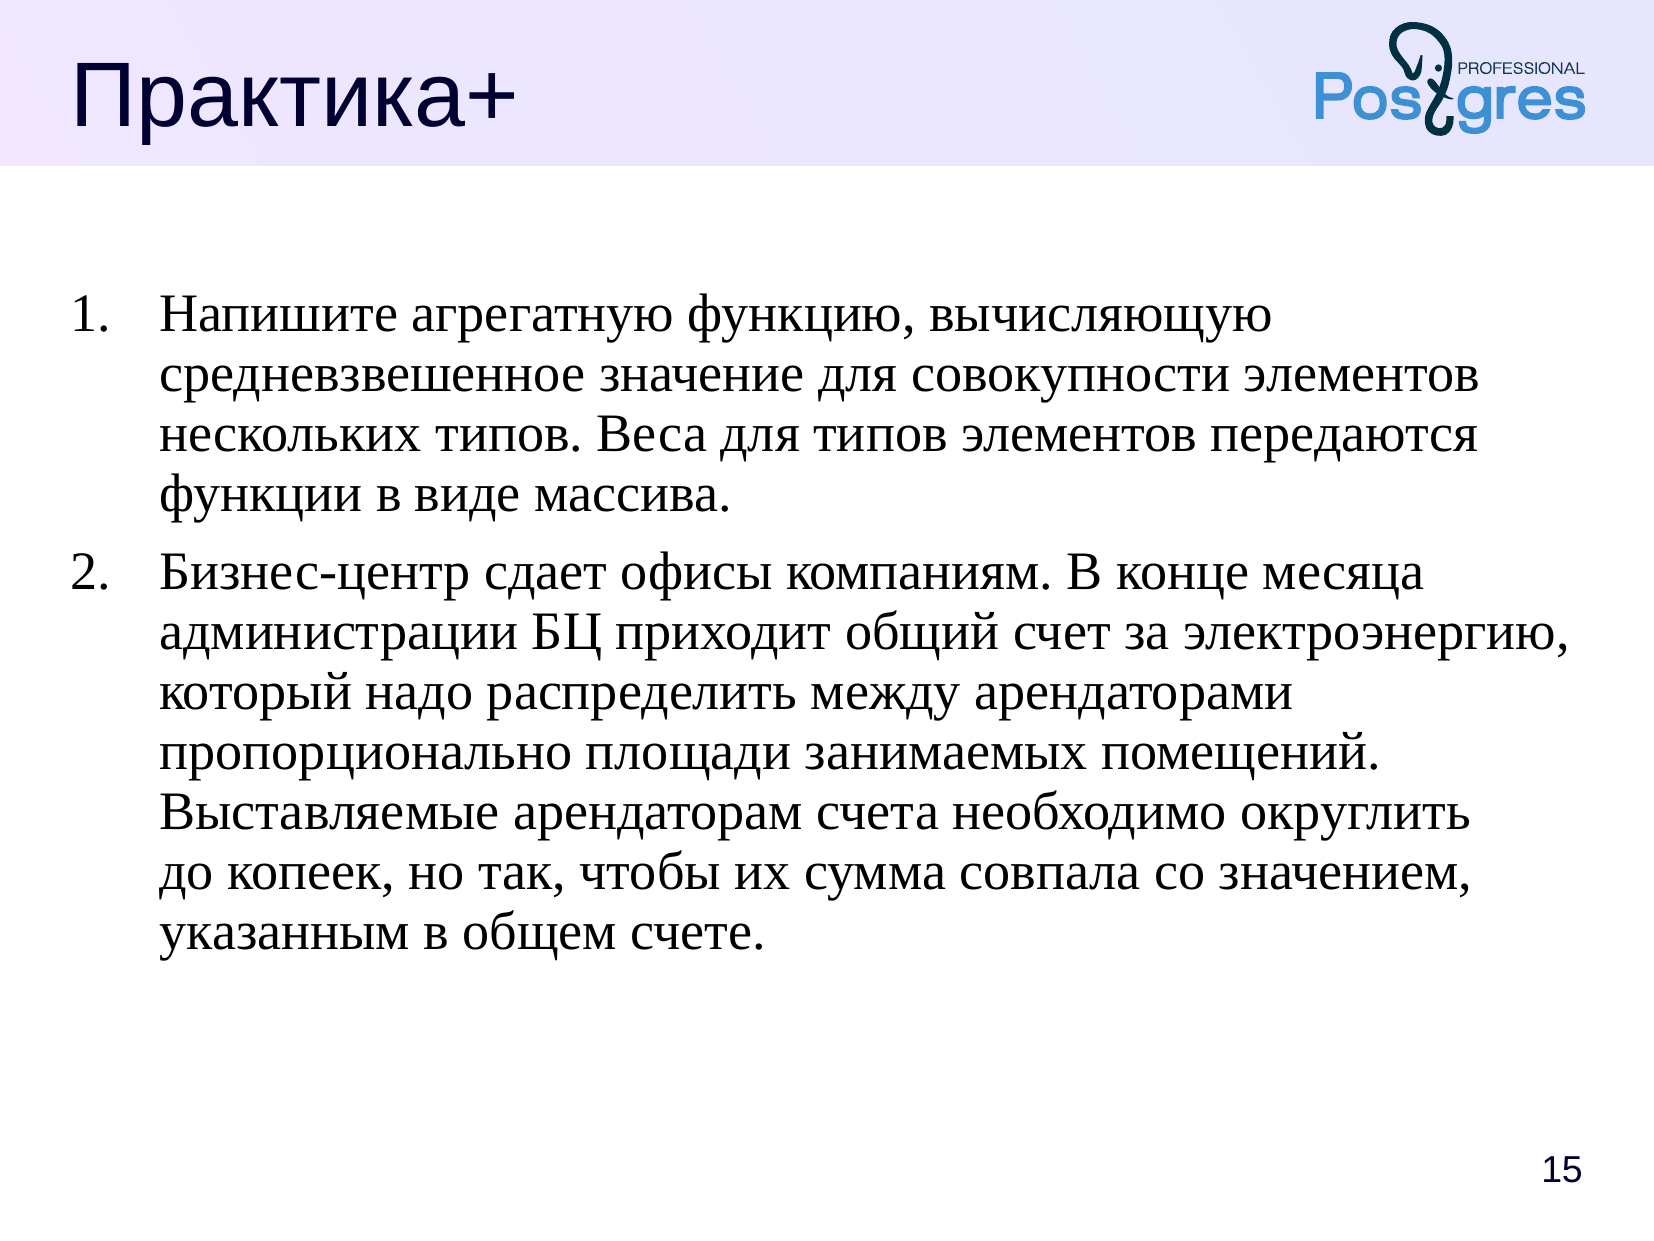

# Практика+
Напишите агрегатную функцию, вычисляющую
средневзвешенное значение для совокупности элементов нескольких типов. Веса для типов элементов передаются функции в виде массива.
Бизнес-центр сдает офисы компаниям. В конце месяца администрации БЦ приходит общий счет за электроэнергию, который надо распределить между арендаторами пропорционально площади занимаемых помещений.
Выставляемые арендаторам счета необходимо округлить
до копеек, но так, чтобы их сумма совпала со значением, указанным в общем счете.